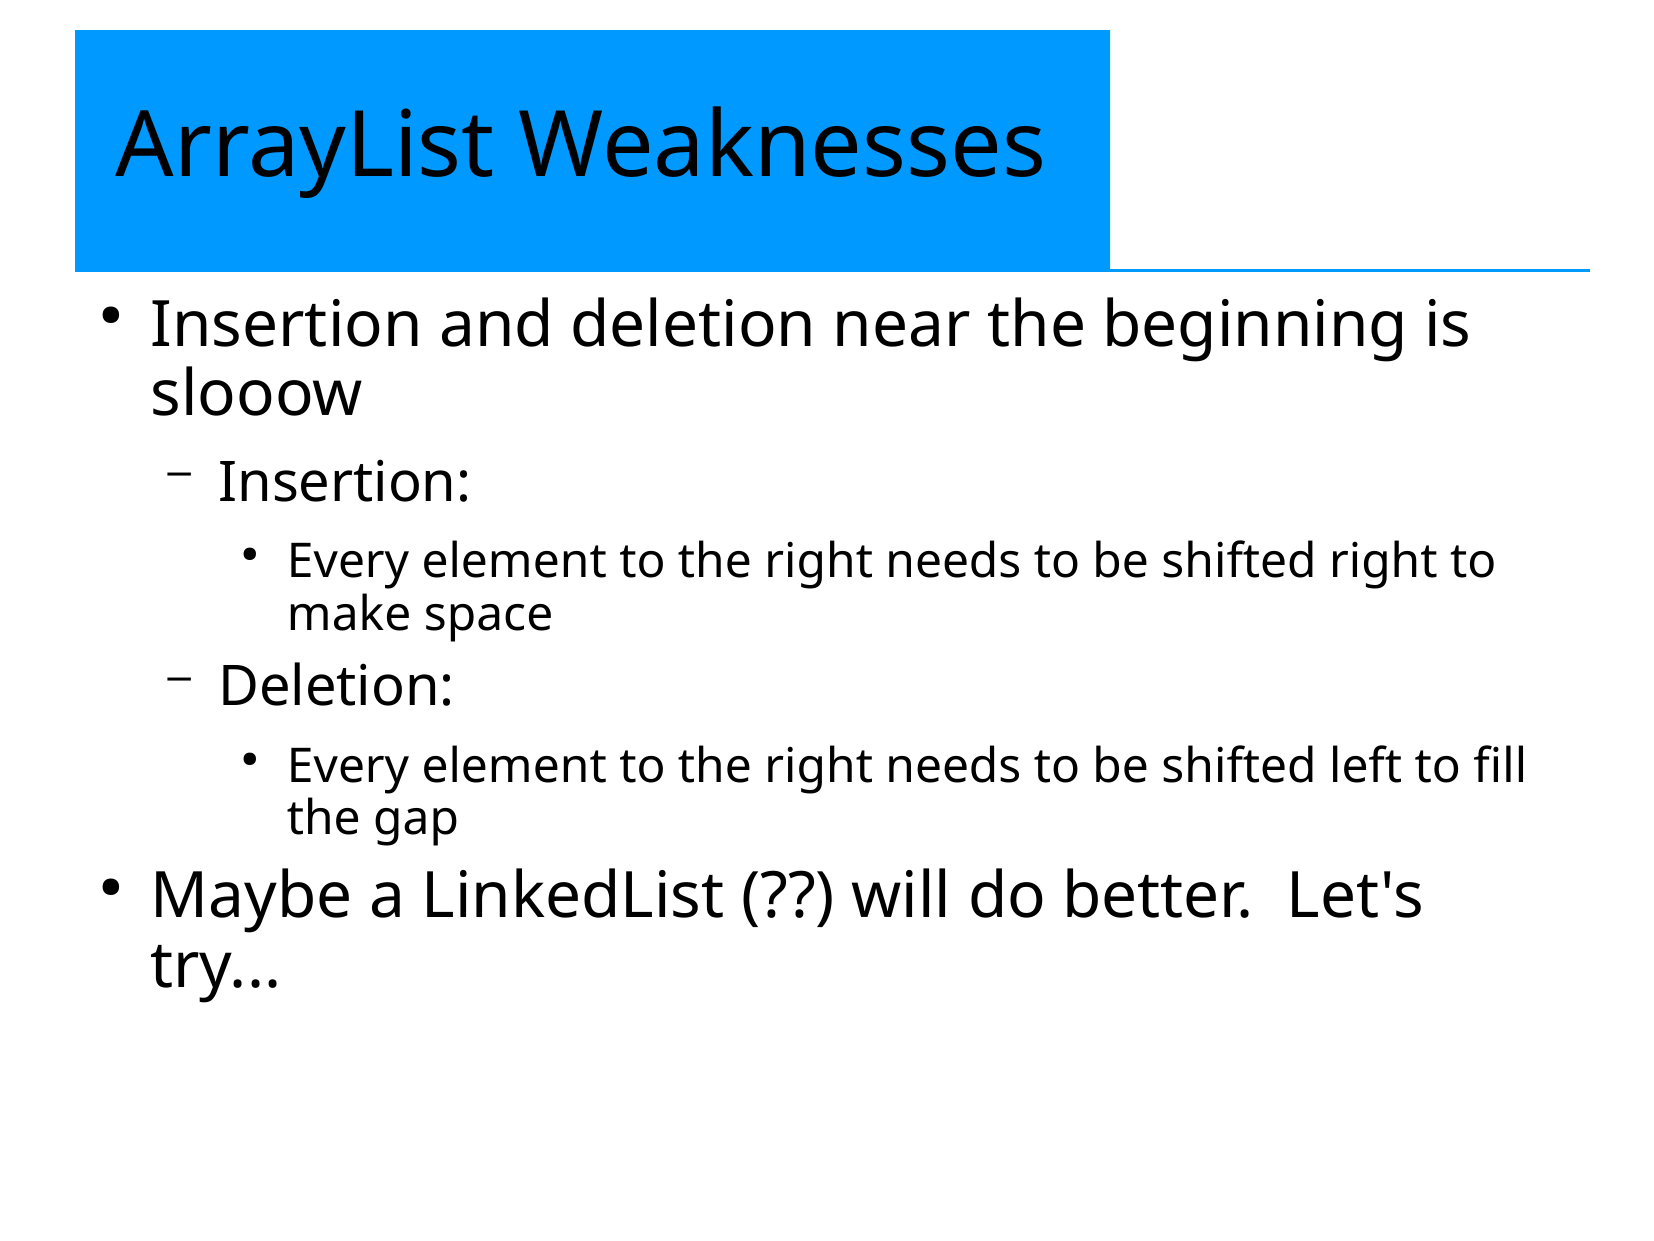

# ArrayList Weaknesses
Insertion and deletion near the beginning is slooow
Insertion:
Every element to the right needs to be shifted right to make space
Deletion:
Every element to the right needs to be shifted left to fill the gap
Maybe a LinkedList (??) will do better. Let's try...